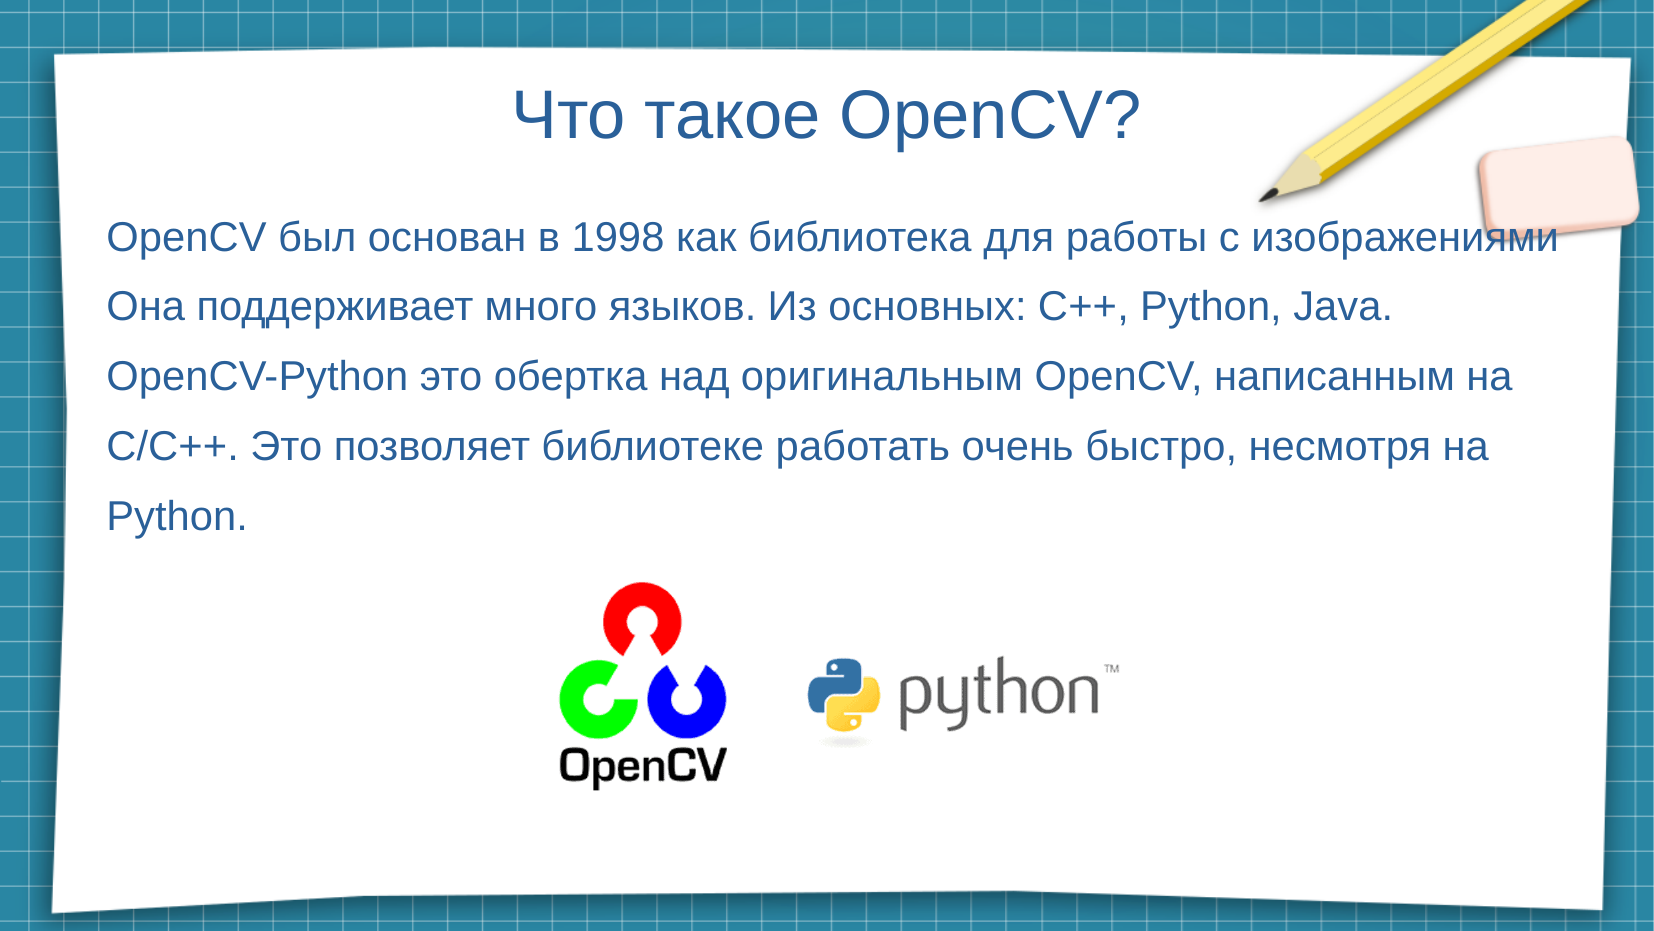

# Что такое OpenCV?
OpenCV был основан в 1998 как библиотека для работы с изображениями
Она поддерживает много языков. Из основных: С++, Python, Java.
OpenCV-Python это обертка над оригинальным OpenCV, написанным на C/C++. Это позволяет библиотеке работать очень быстро, несмотря на Python.